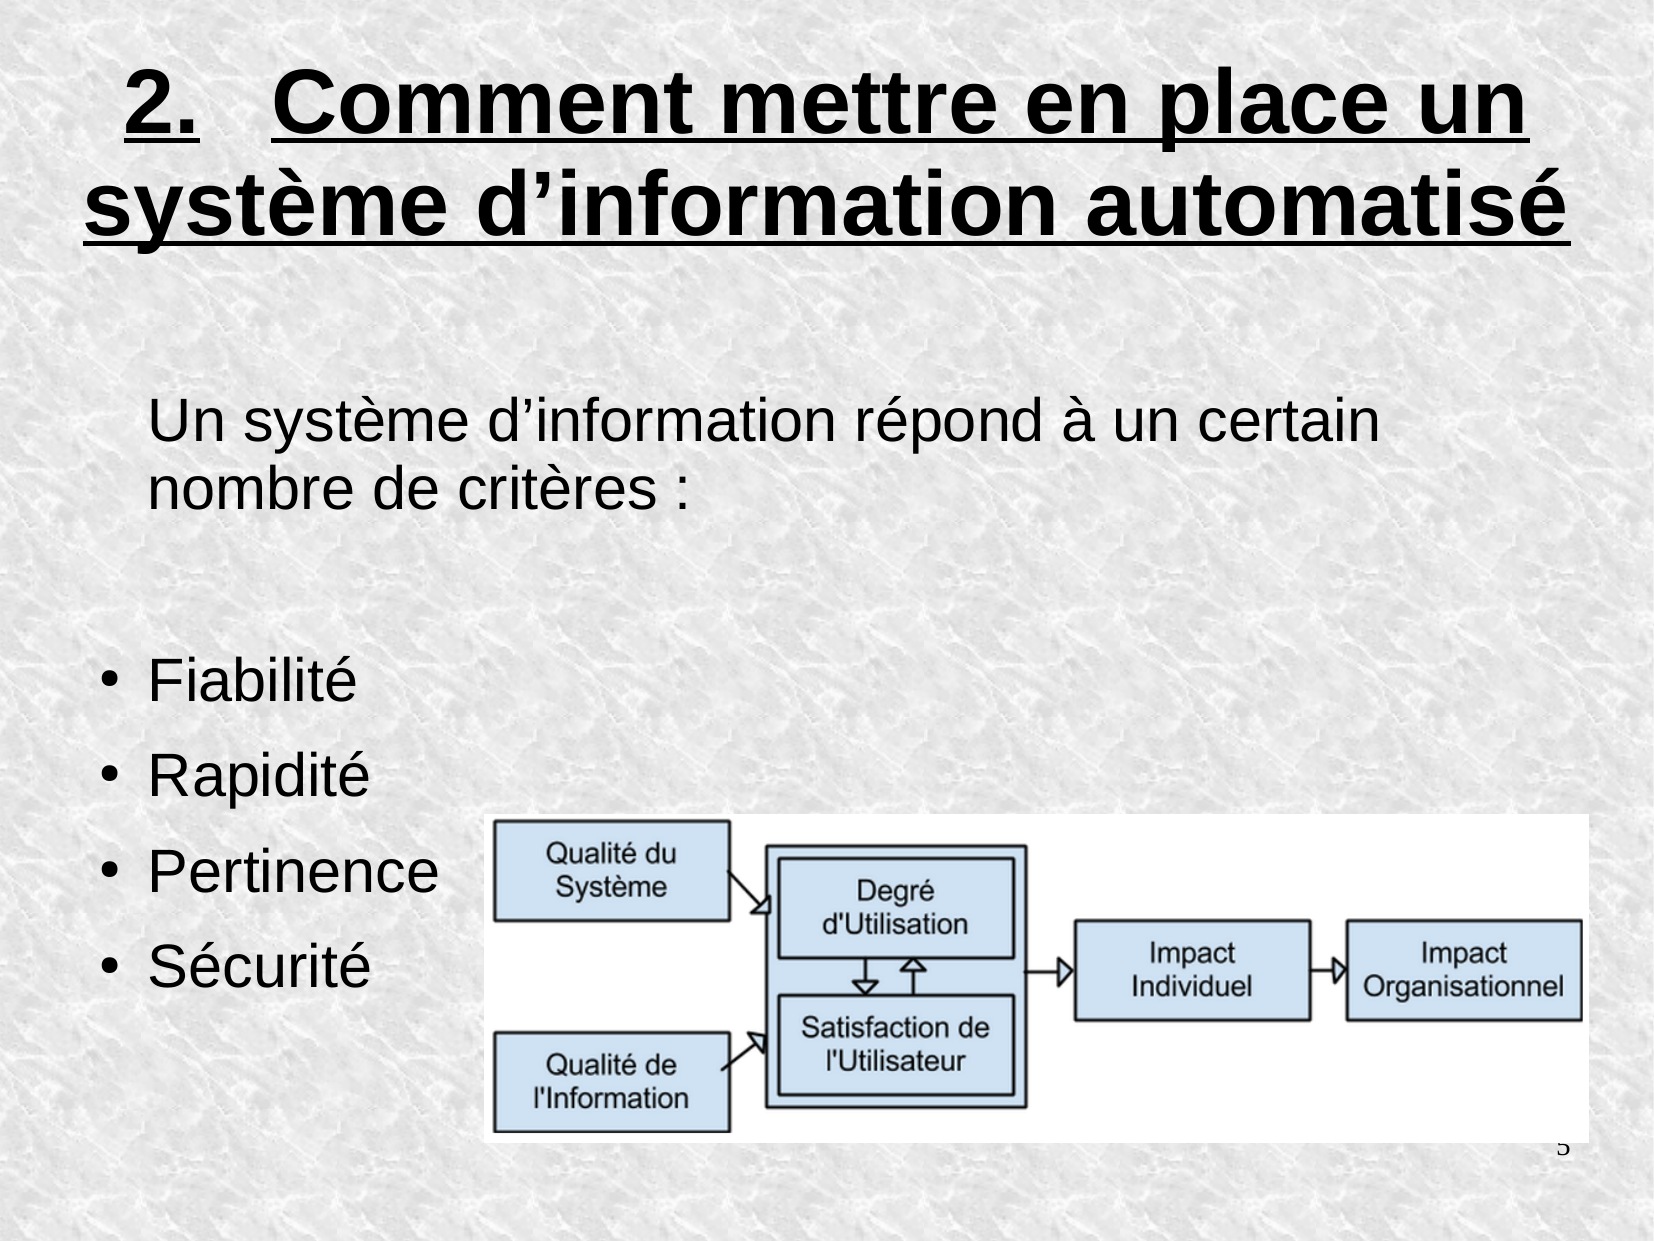

# 2.	Comment mettre en place un système d’information automatisé
Un système d’information répond à un certain nombre de critères :
Fiabilité
Rapidité
Pertinence
Sécurité
5